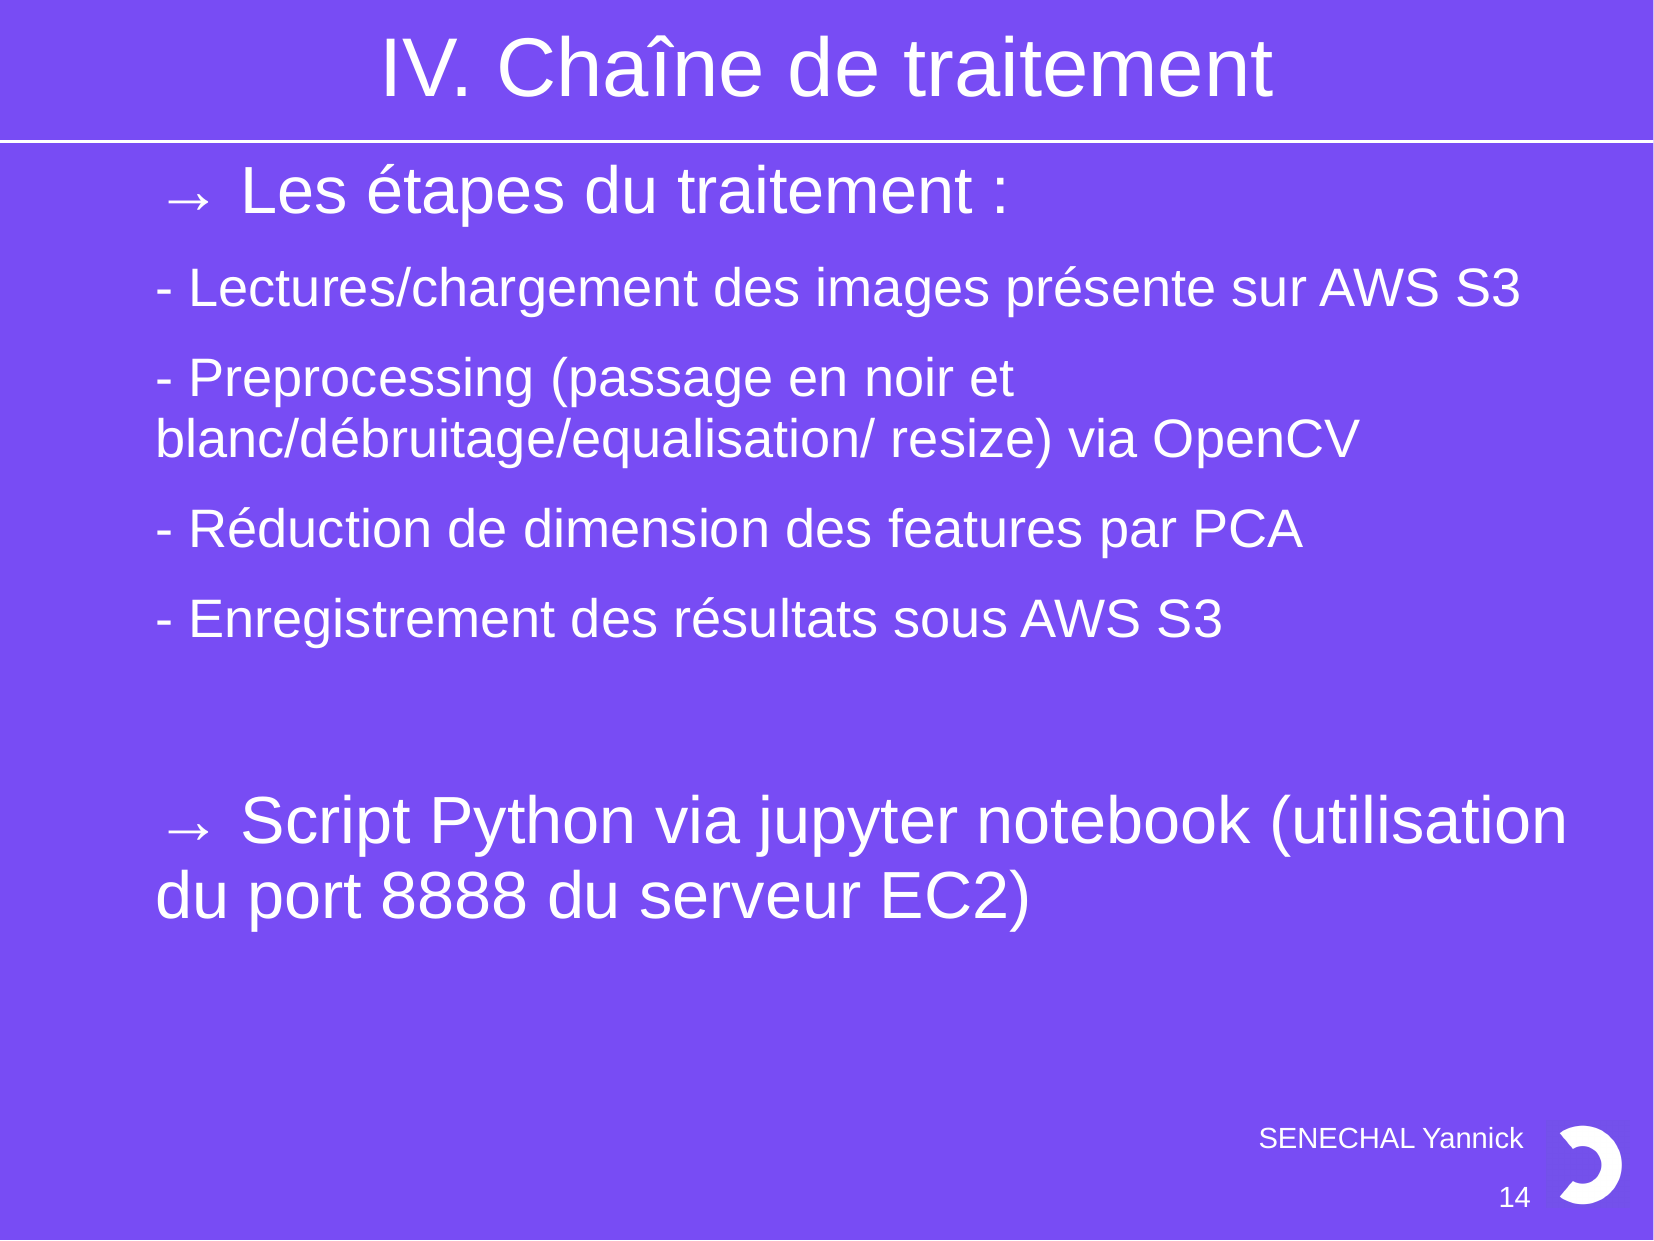

# IV. Chaîne de traitement
→ Les étapes du traitement :
- Lectures/chargement des images présente sur AWS S3
- Preprocessing (passage en noir et blanc/débruitage/equalisation/ resize) via OpenCV
- Réduction de dimension des features par PCA
- Enregistrement des résultats sous AWS S3
→ Script Python via jupyter notebook (utilisation du port 8888 du serveur EC2)
SENECHAL Yannick
14